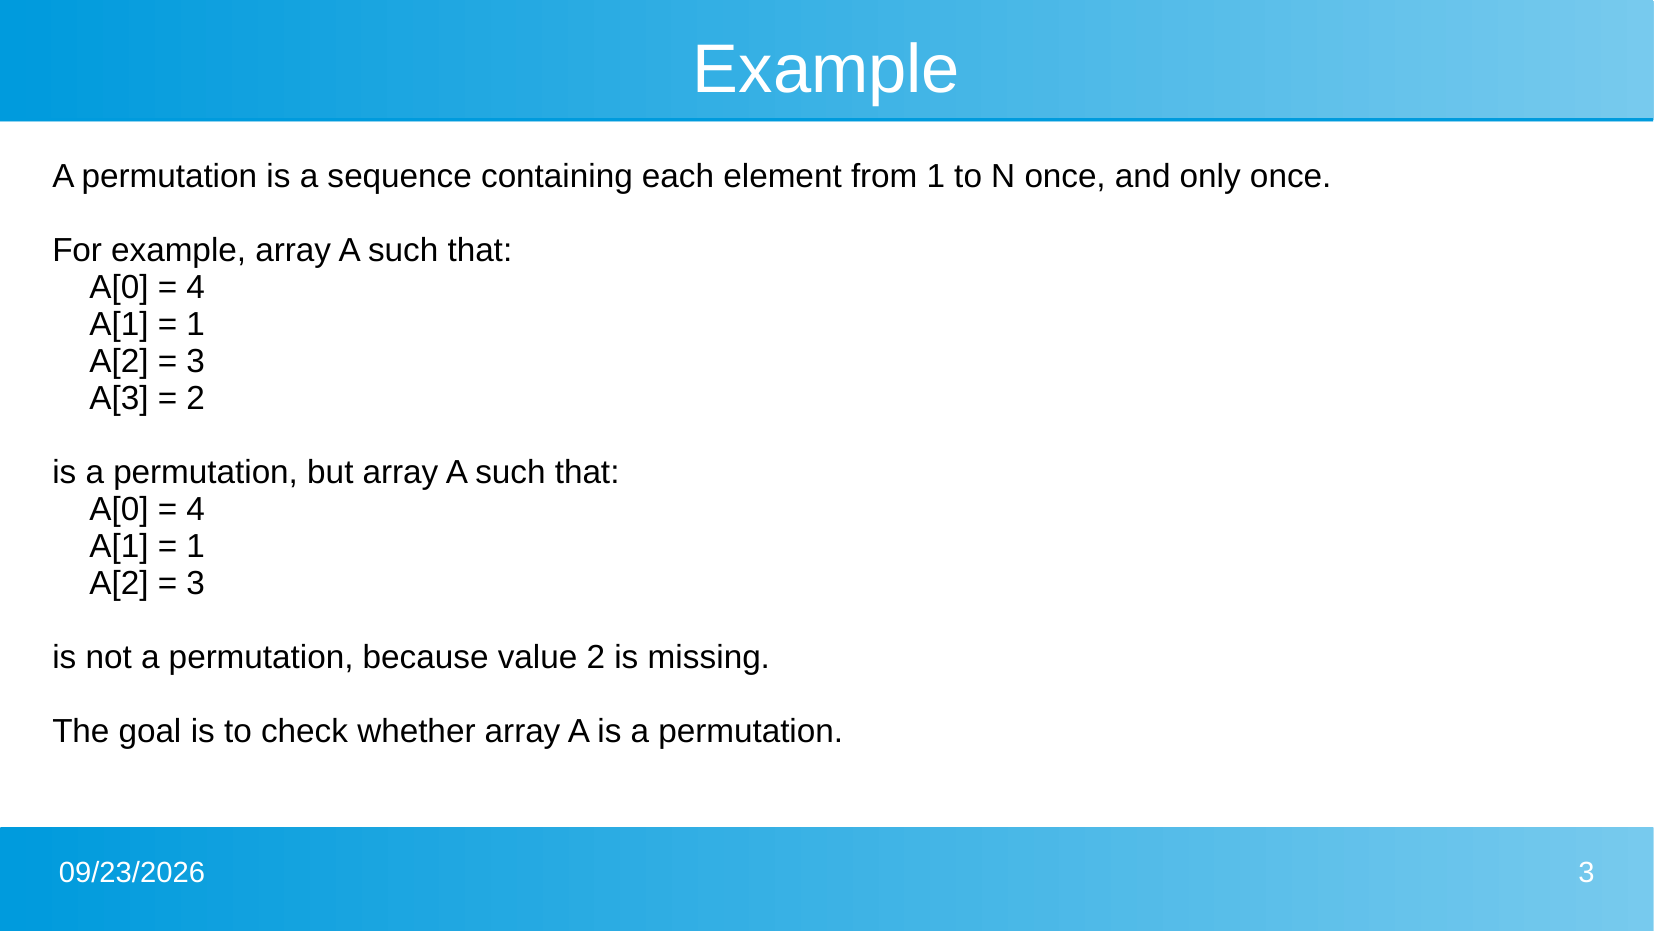

# Example
A permutation is a sequence containing each element from 1 to N once, and only once.
For example, array A such that:
 A[0] = 4
 A[1] = 1
 A[2] = 3
 A[3] = 2
is a permutation, but array A such that:
 A[0] = 4
 A[1] = 1
 A[2] = 3
is not a permutation, because value 2 is missing.
The goal is to check whether array A is a permutation.
3